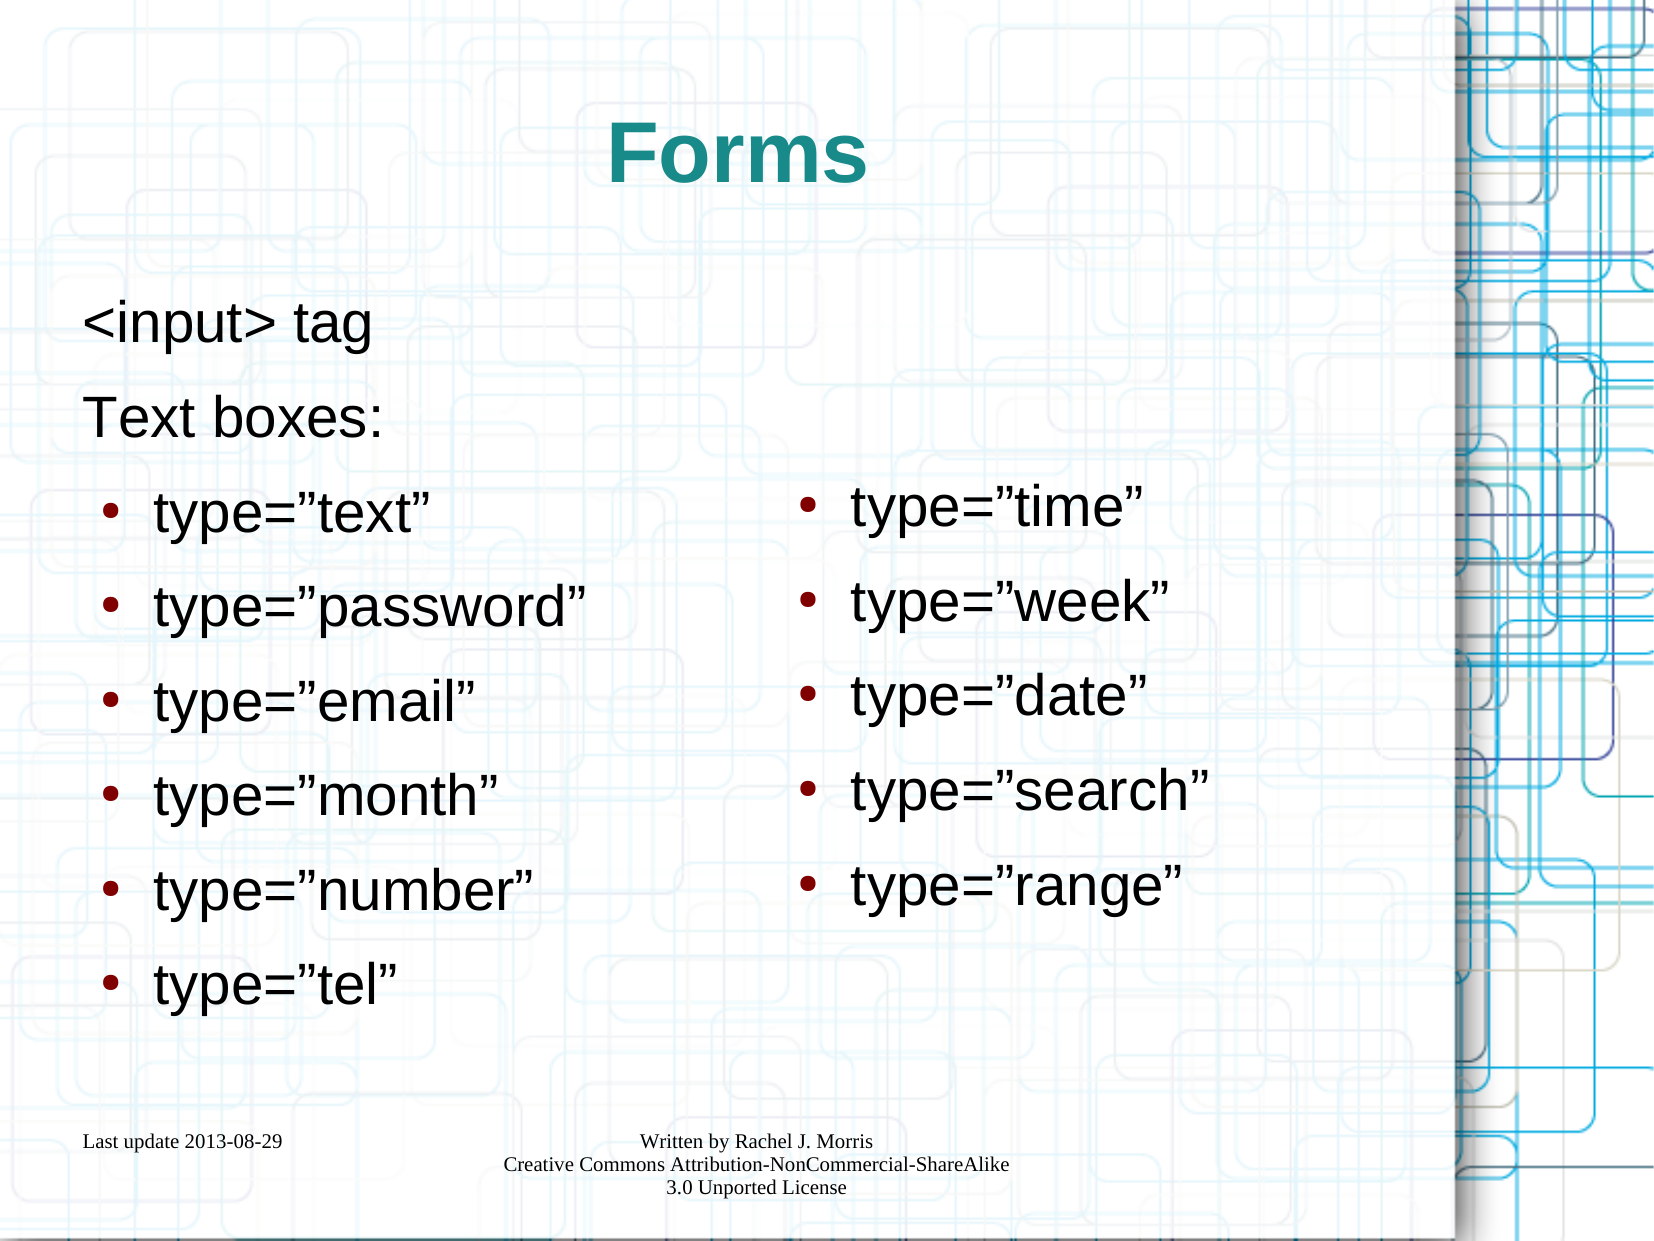

# Forms
type=”time”
type=”week”
type=”date”
type=”search”
type=”range”
<input> tag
Text boxes:
type=”text”
type=”password”
type=”email”
type=”month”
type=”number”
type=”tel”